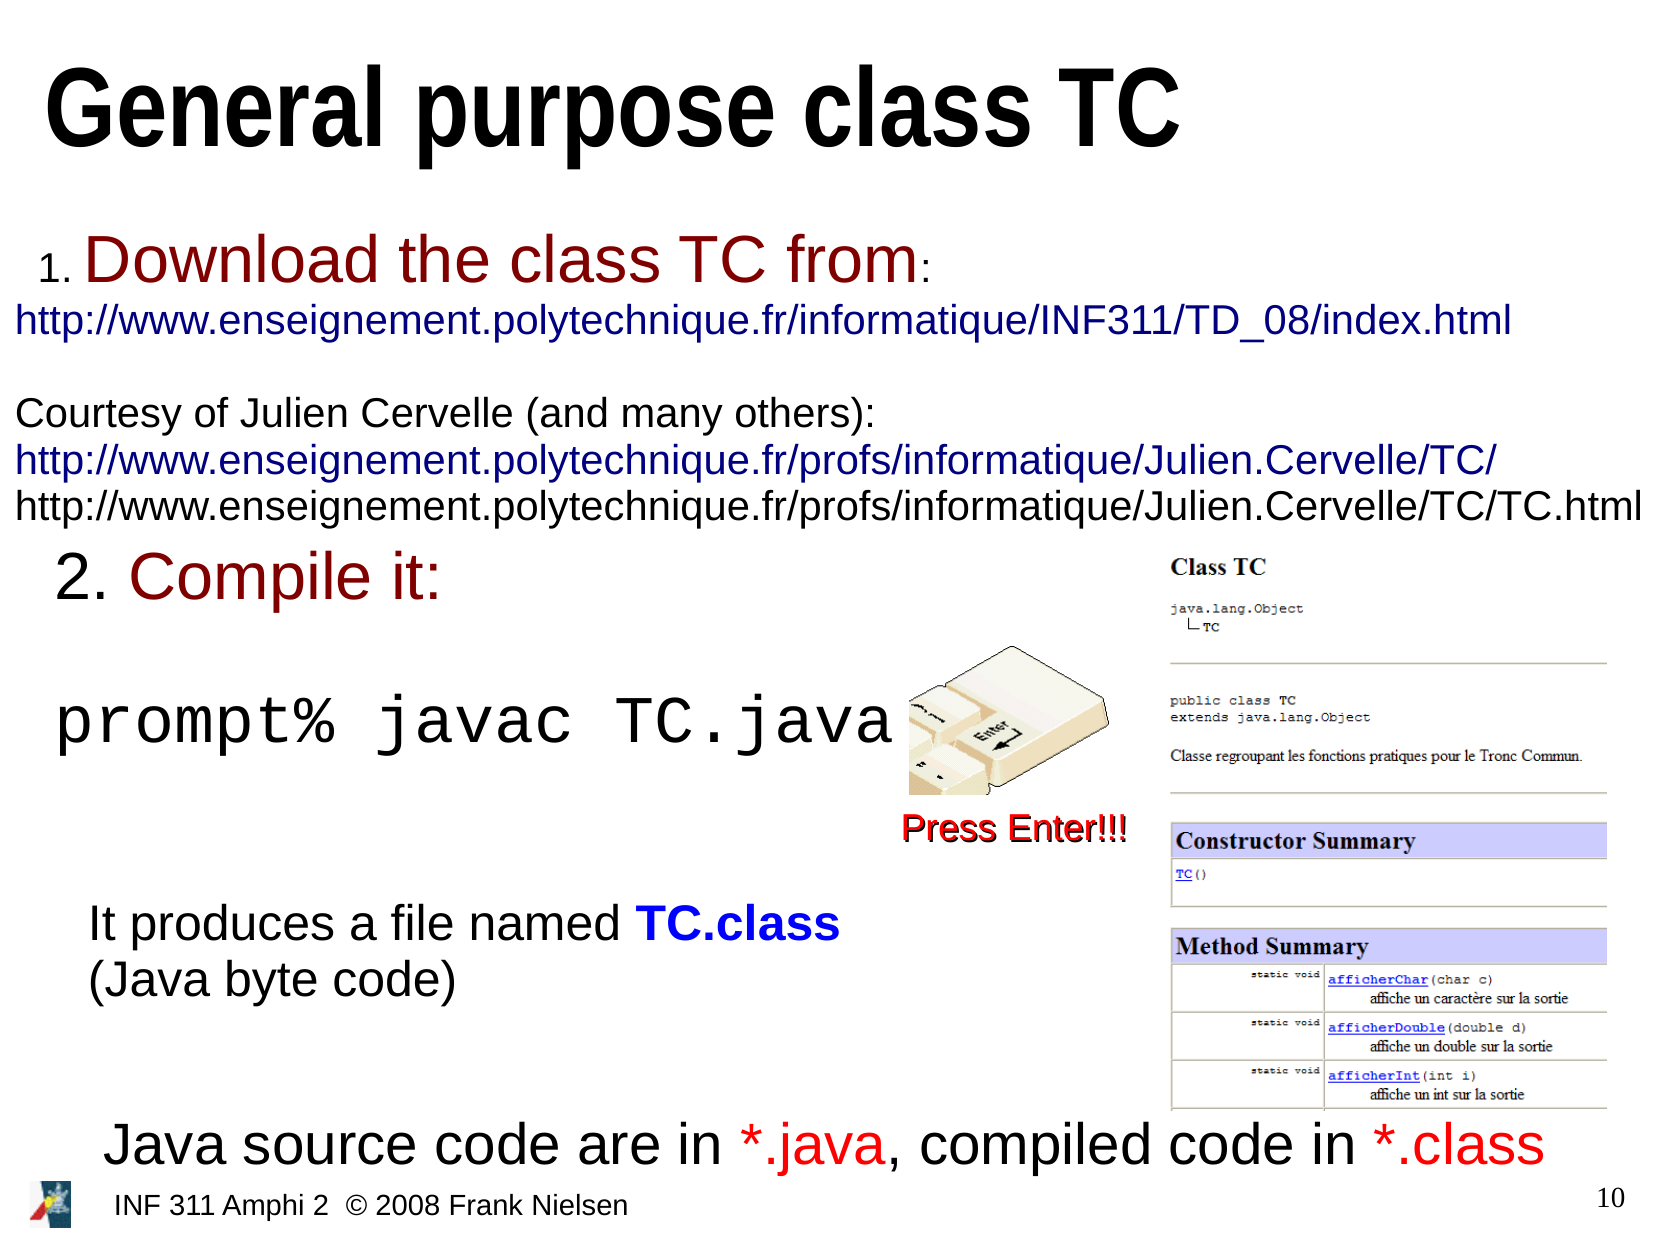

General purpose class TC
 1. Download the class TC from:
http://www.enseignement.polytechnique.fr/informatique/INF311/TD_08/index.html
Courtesy of Julien Cervelle (and many others):
http://www.enseignement.polytechnique.fr/profs/informatique/Julien.Cervelle/TC/
http://www.enseignement.polytechnique.fr/profs/informatique/Julien.Cervelle/TC/TC.html
2. Compile it:
prompt% javac TC.java
Press Enter!!!
It produces a file named TC.class
(Java byte code)
Java source code are in *.java, compiled code in *.class